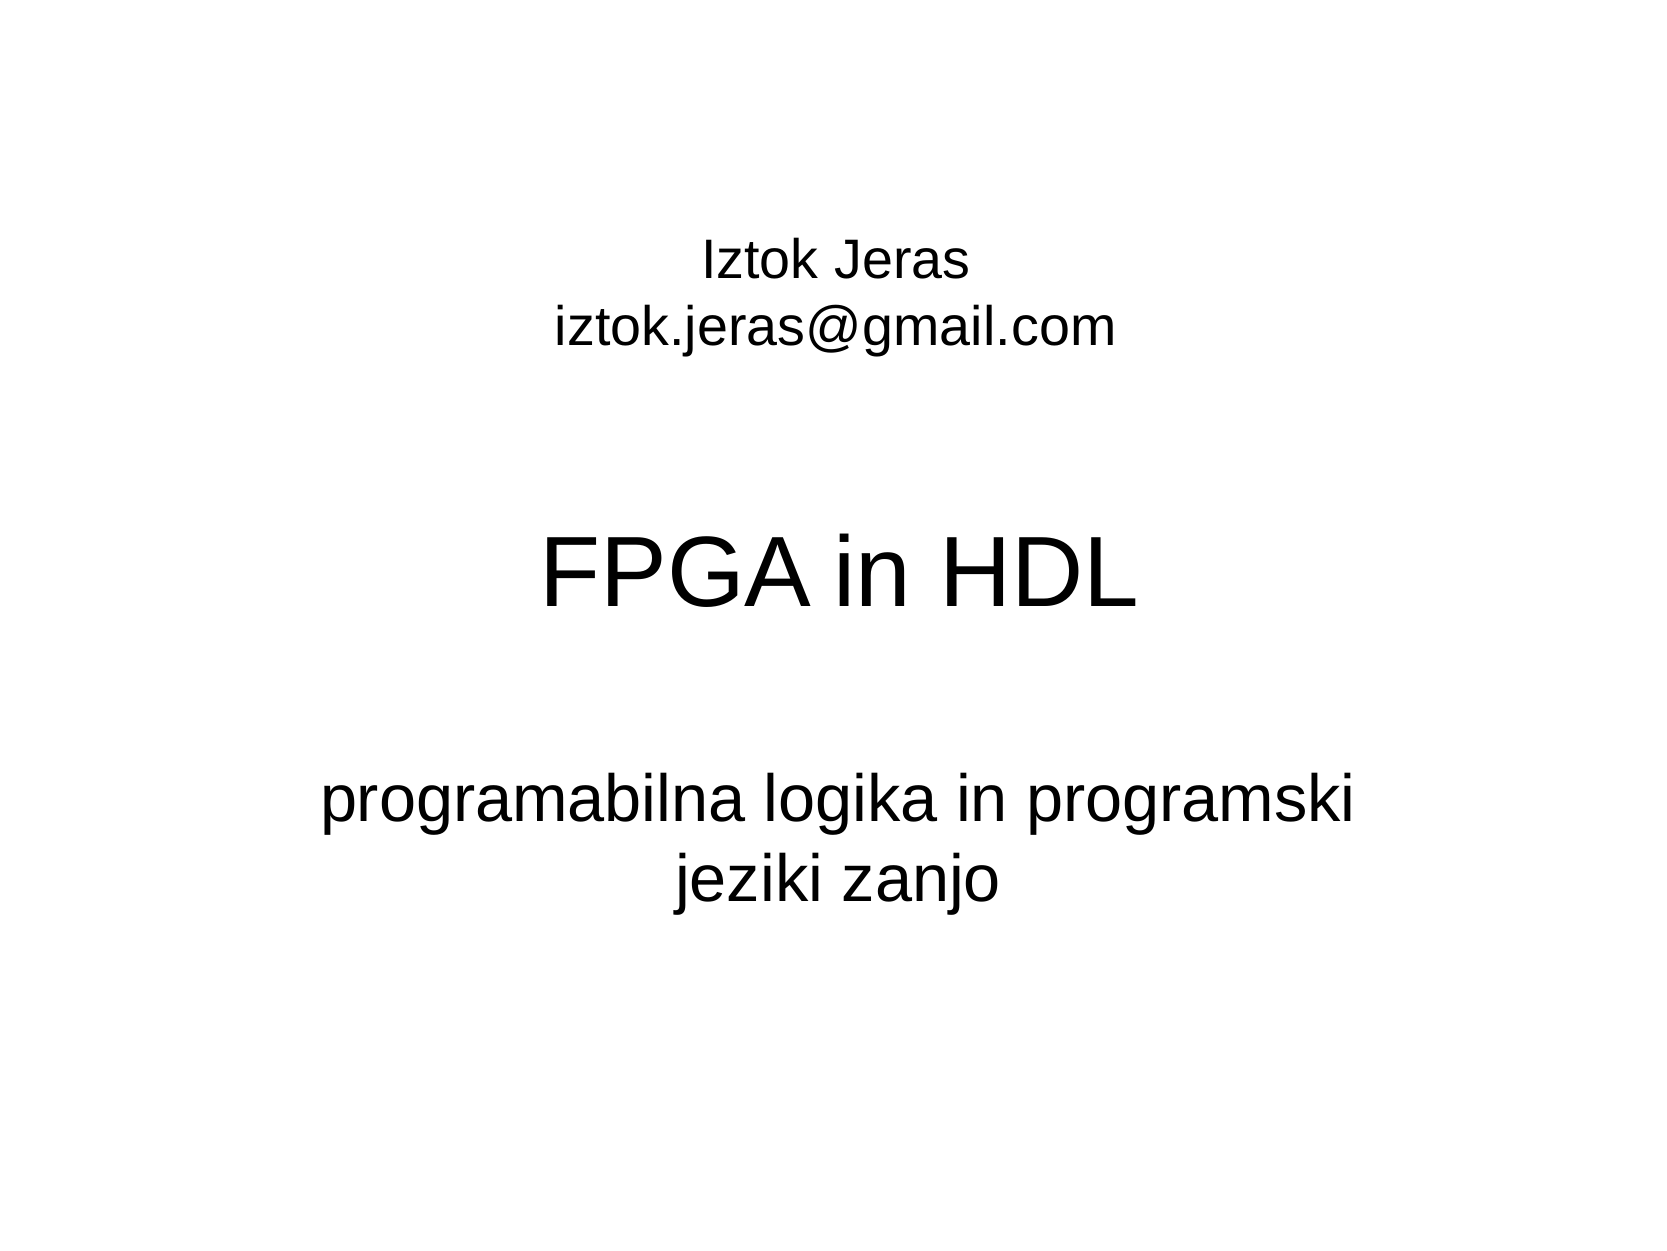

Iztok Jeras
iztok.jeras@gmail.com
# FPGA in HDL
programabilna logika in programski jeziki zanjo